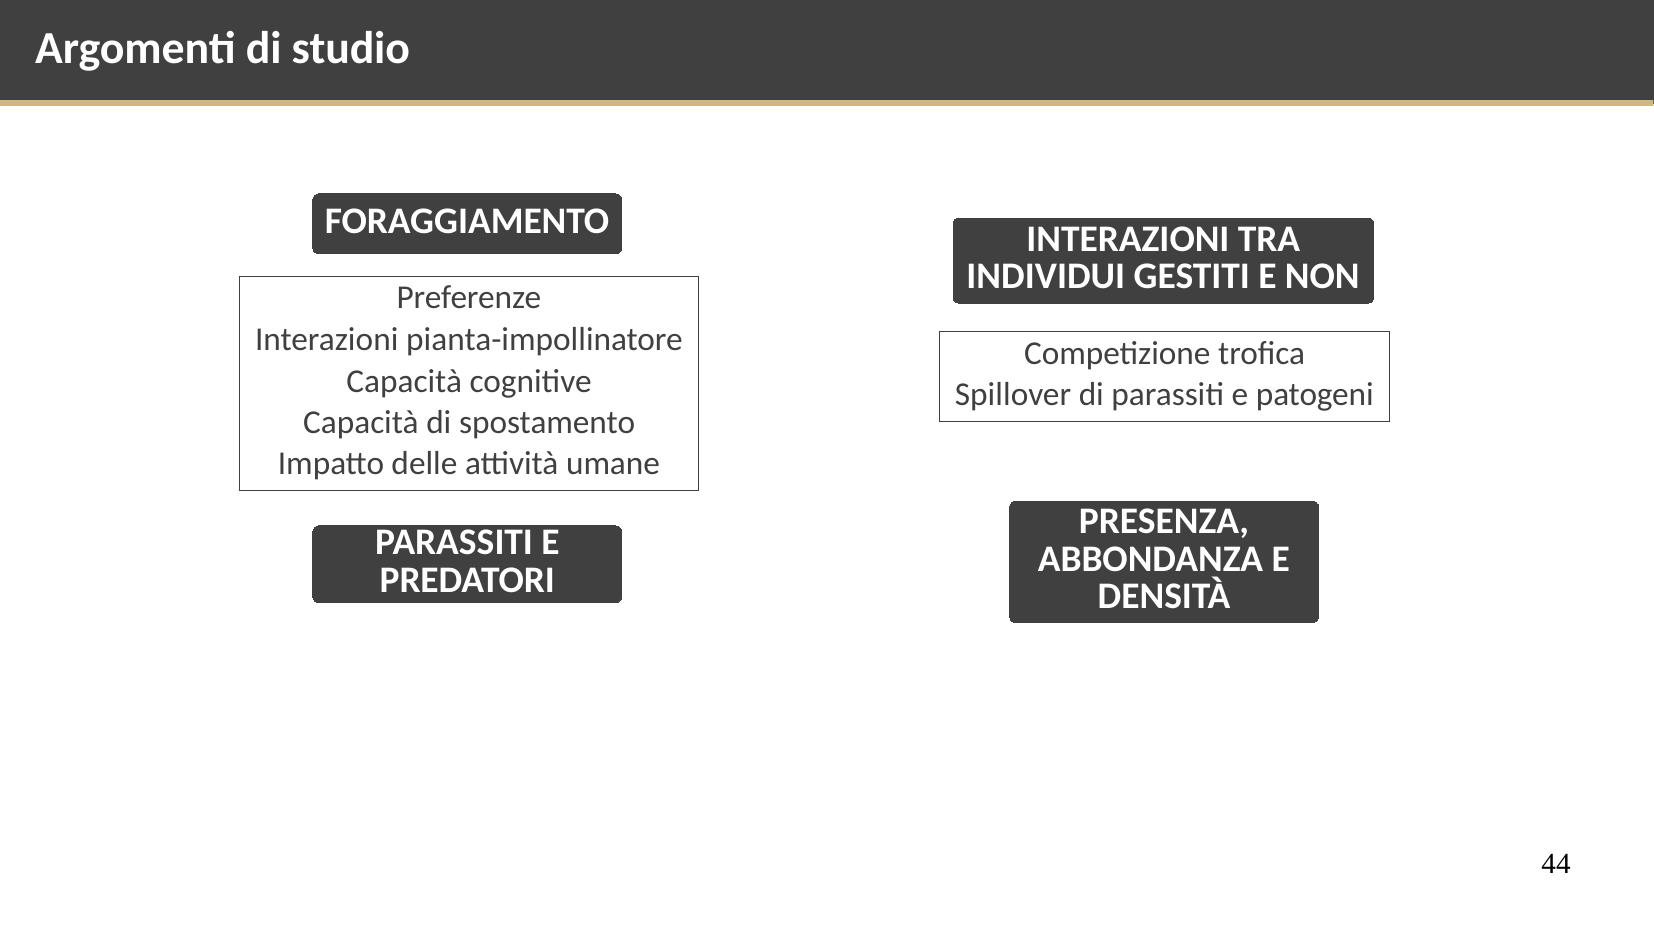

Argomenti di studio
FORAGGIAMENTO
INTERAZIONI TRA
INDIVIDUI GESTITI E NON
Preferenze
Interazioni pianta-impollinatore
Capacità cognitive
Capacità di spostamento
Impatto delle attività umane
Competizione trofica
Spillover di parassiti e patogeni
PRESENZA,
ABBONDANZA E
DENSITÀ
PARASSITI E
PREDATORI
44